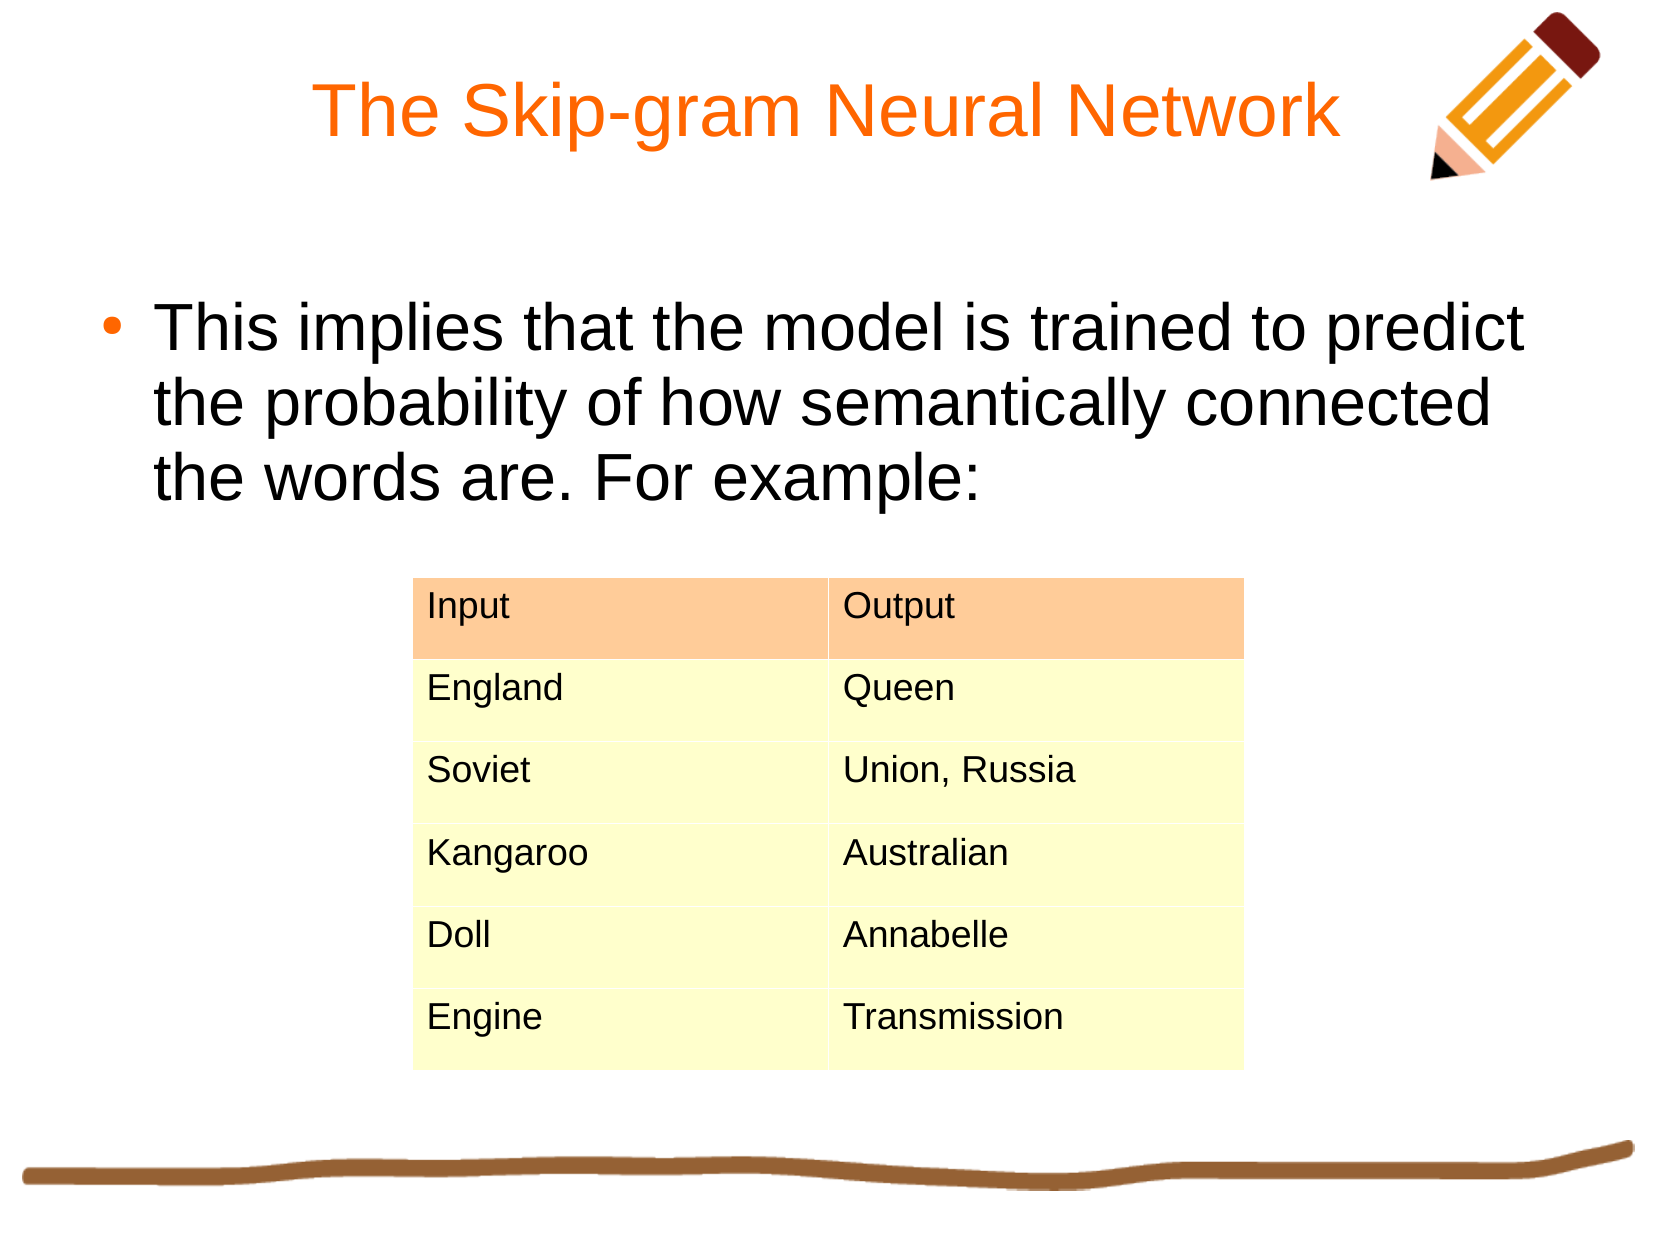

# The Skip-gram Neural Network
This implies that the model is trained to predict the probability of how semantically connected the words are. For example:
| Input | Output |
| --- | --- |
| England | Queen |
| Soviet | Union, Russia |
| Kangaroo | Australian |
| Doll | Annabelle |
| Engine | Transmission |